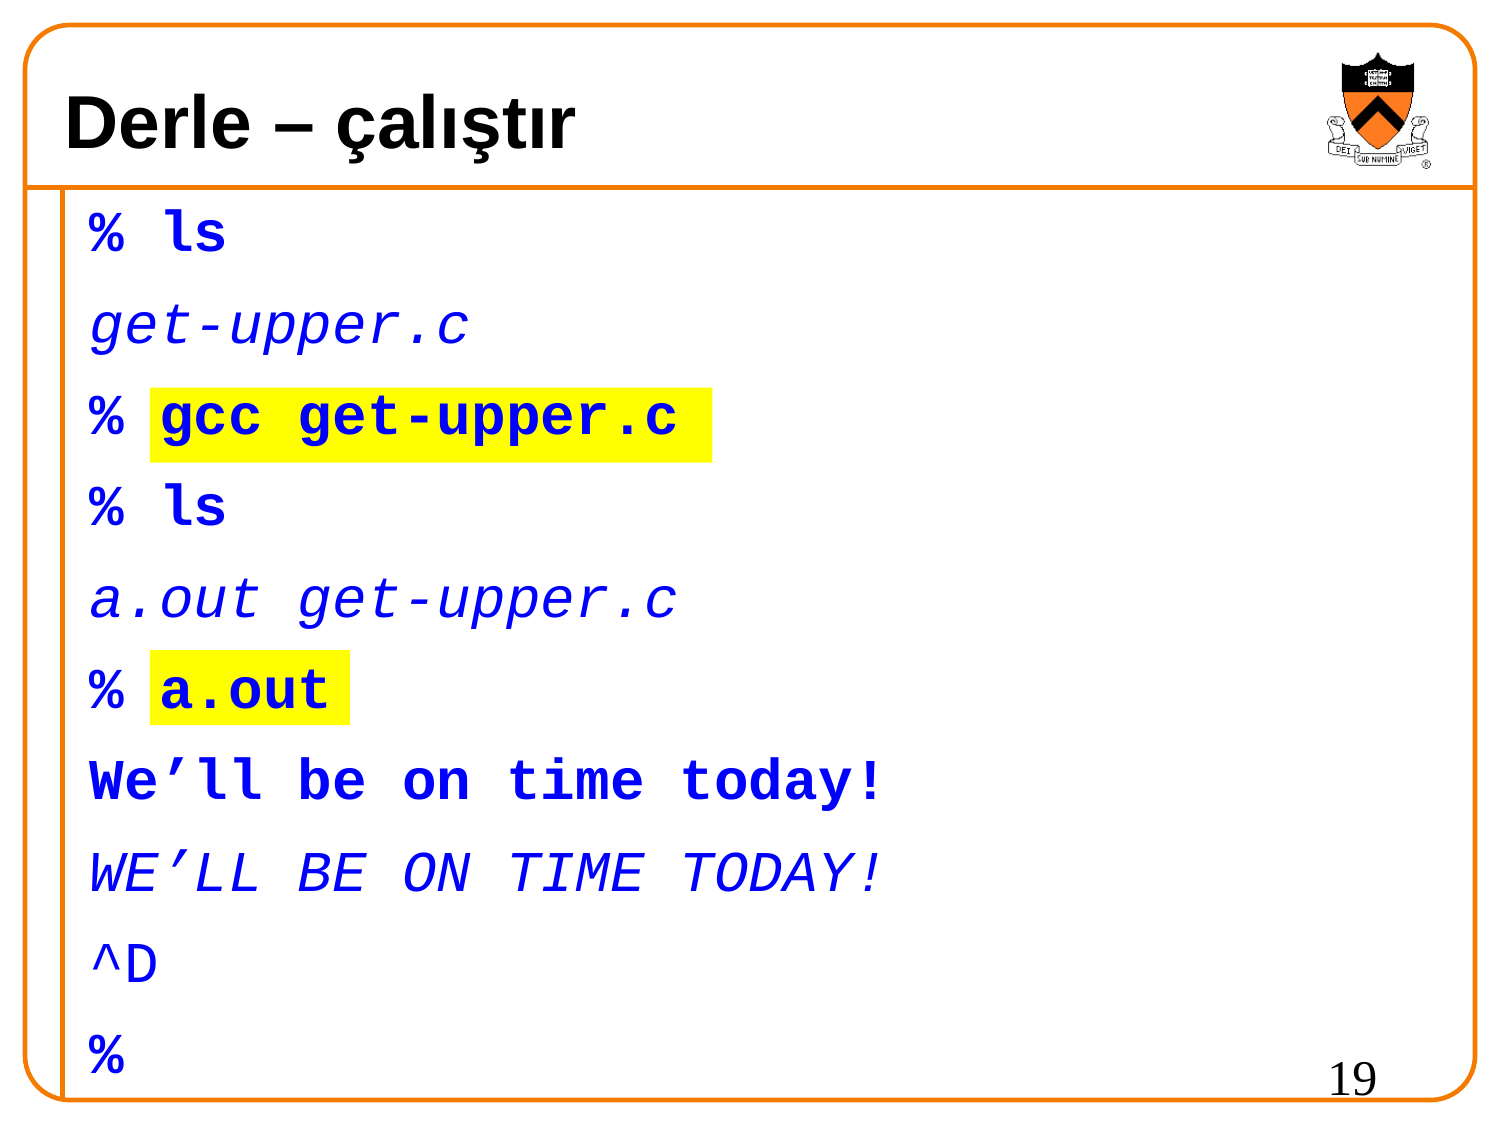

Derle – çalıştır
# % ls
get-upper.c
% gcc get-upper.c
% ls
a.out get-upper.c
% a.out
We’ll be on time today!
WE’LL BE ON TIME TODAY!
^D
%
19